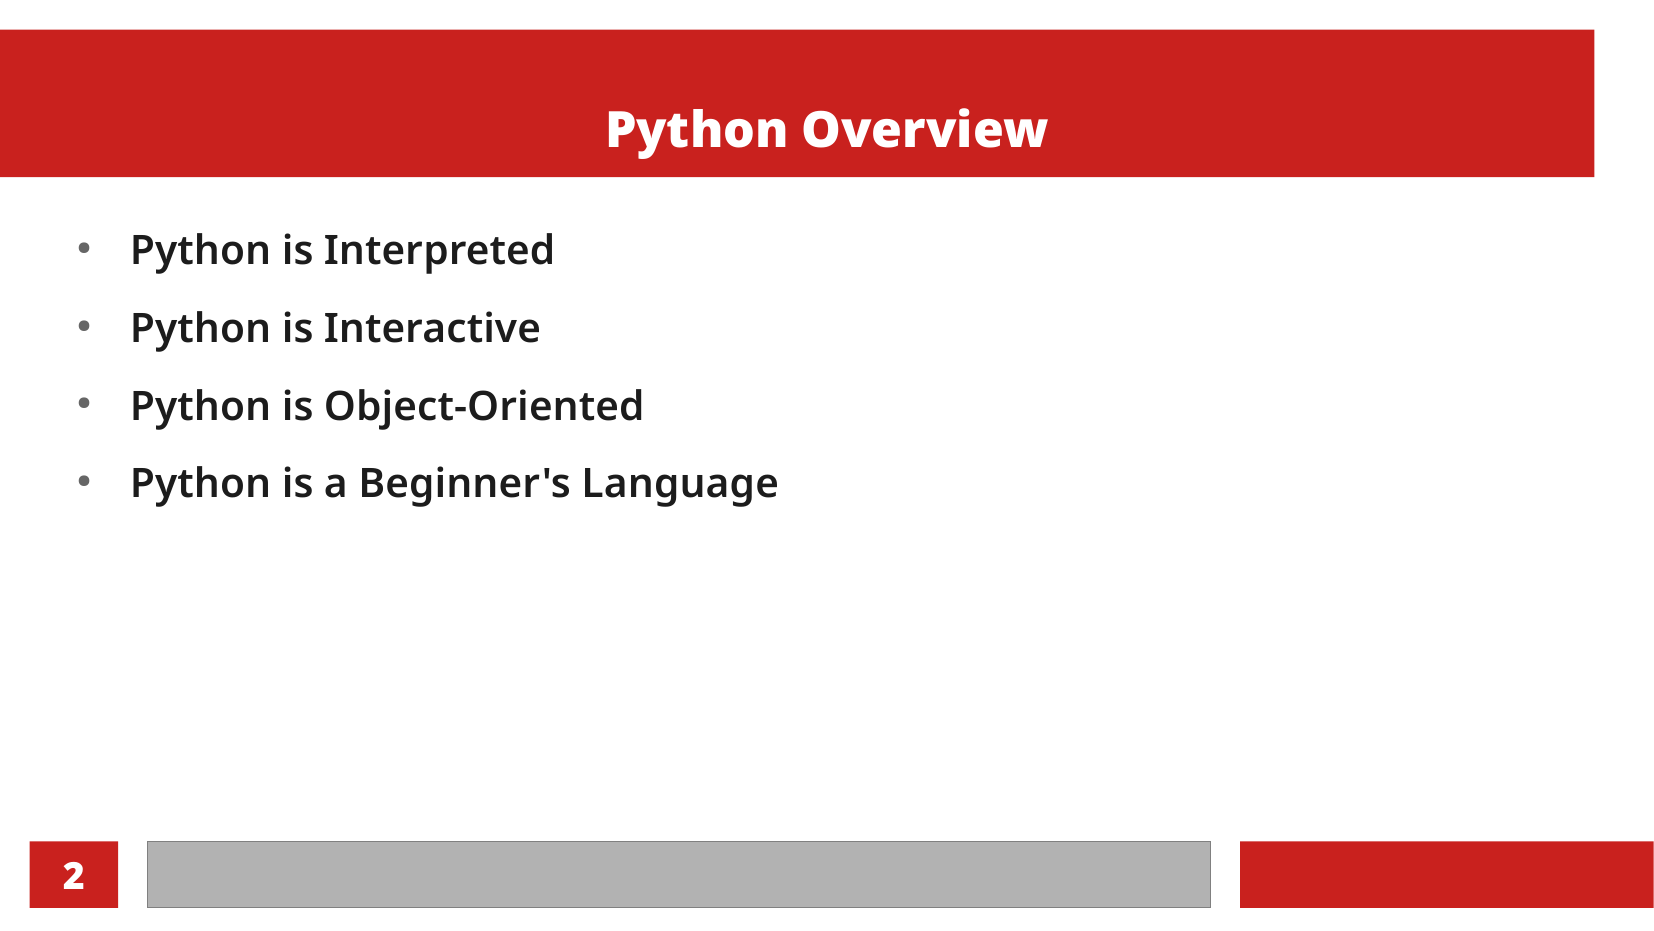

# Python Overview
Python is Interpreted
Python is Interactive
Python is Object-Oriented
Python is a Beginner's Language
2